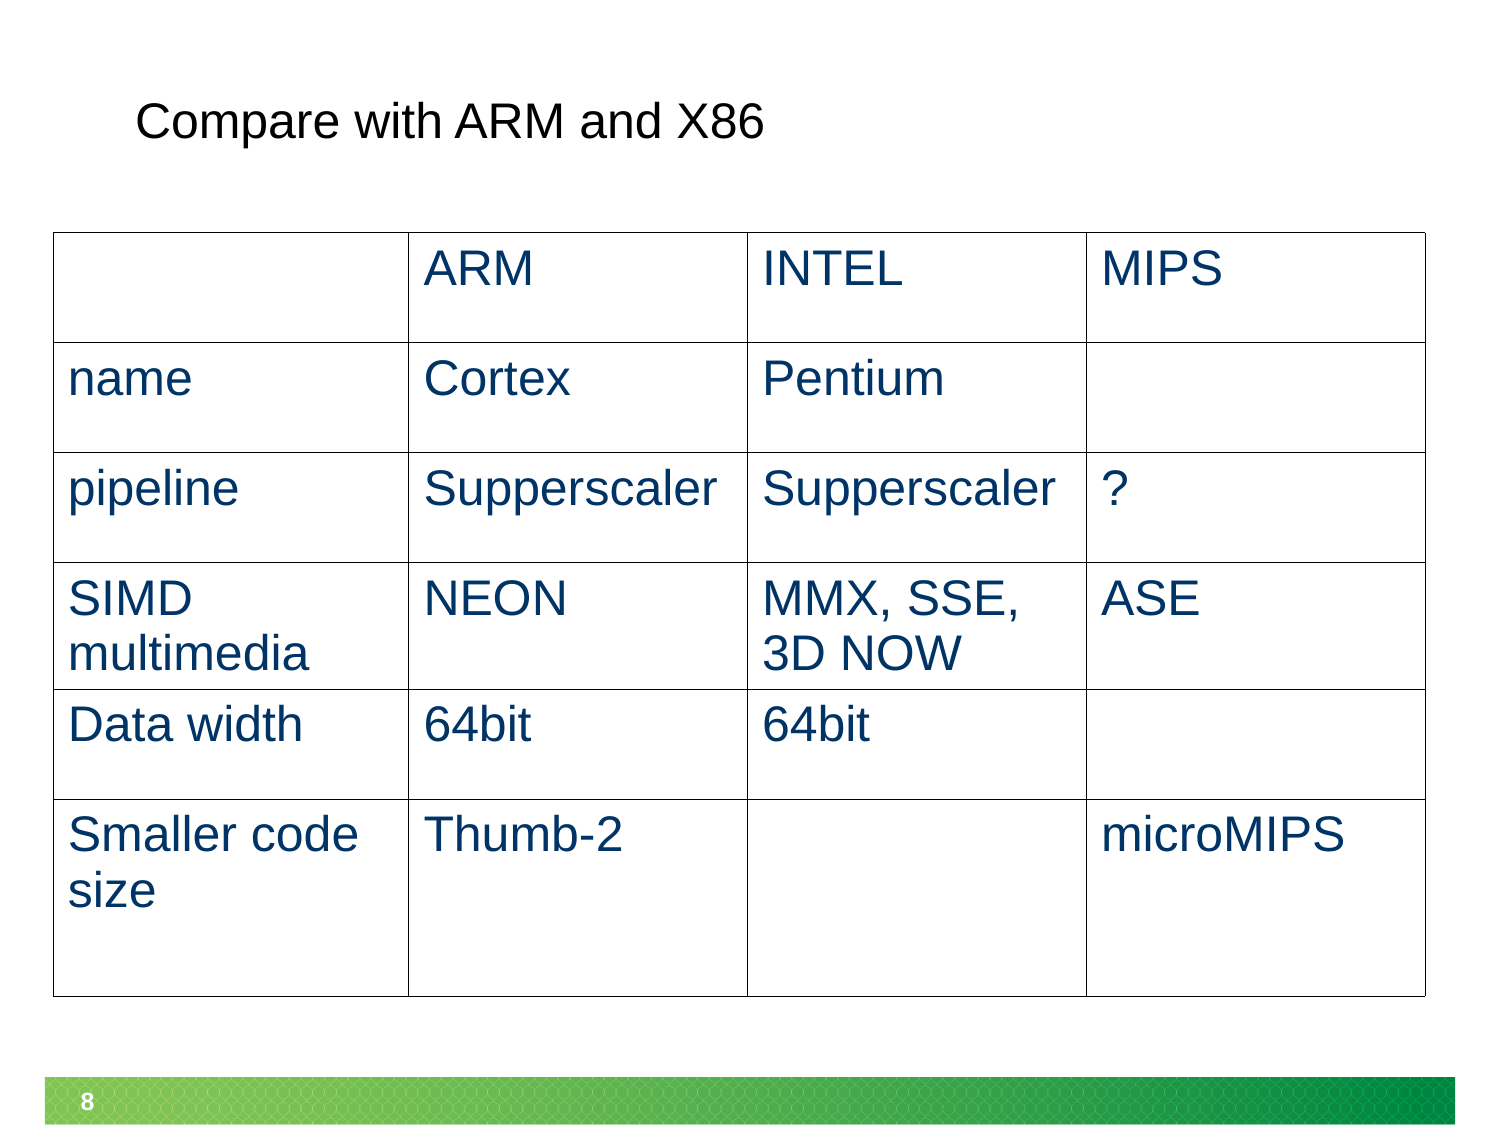

# Compare with ARM and X86
| | ARM | INTEL | MIPS |
| --- | --- | --- | --- |
| name | Cortex | Pentium | |
| pipeline | Supperscaler | Supperscaler | ? |
| SIMD multimedia | NEON | MMX, SSE, 3D NOW | ASE |
| Data width | 64bit | 64bit | |
| Smaller code size | Thumb-2 | | microMIPS |